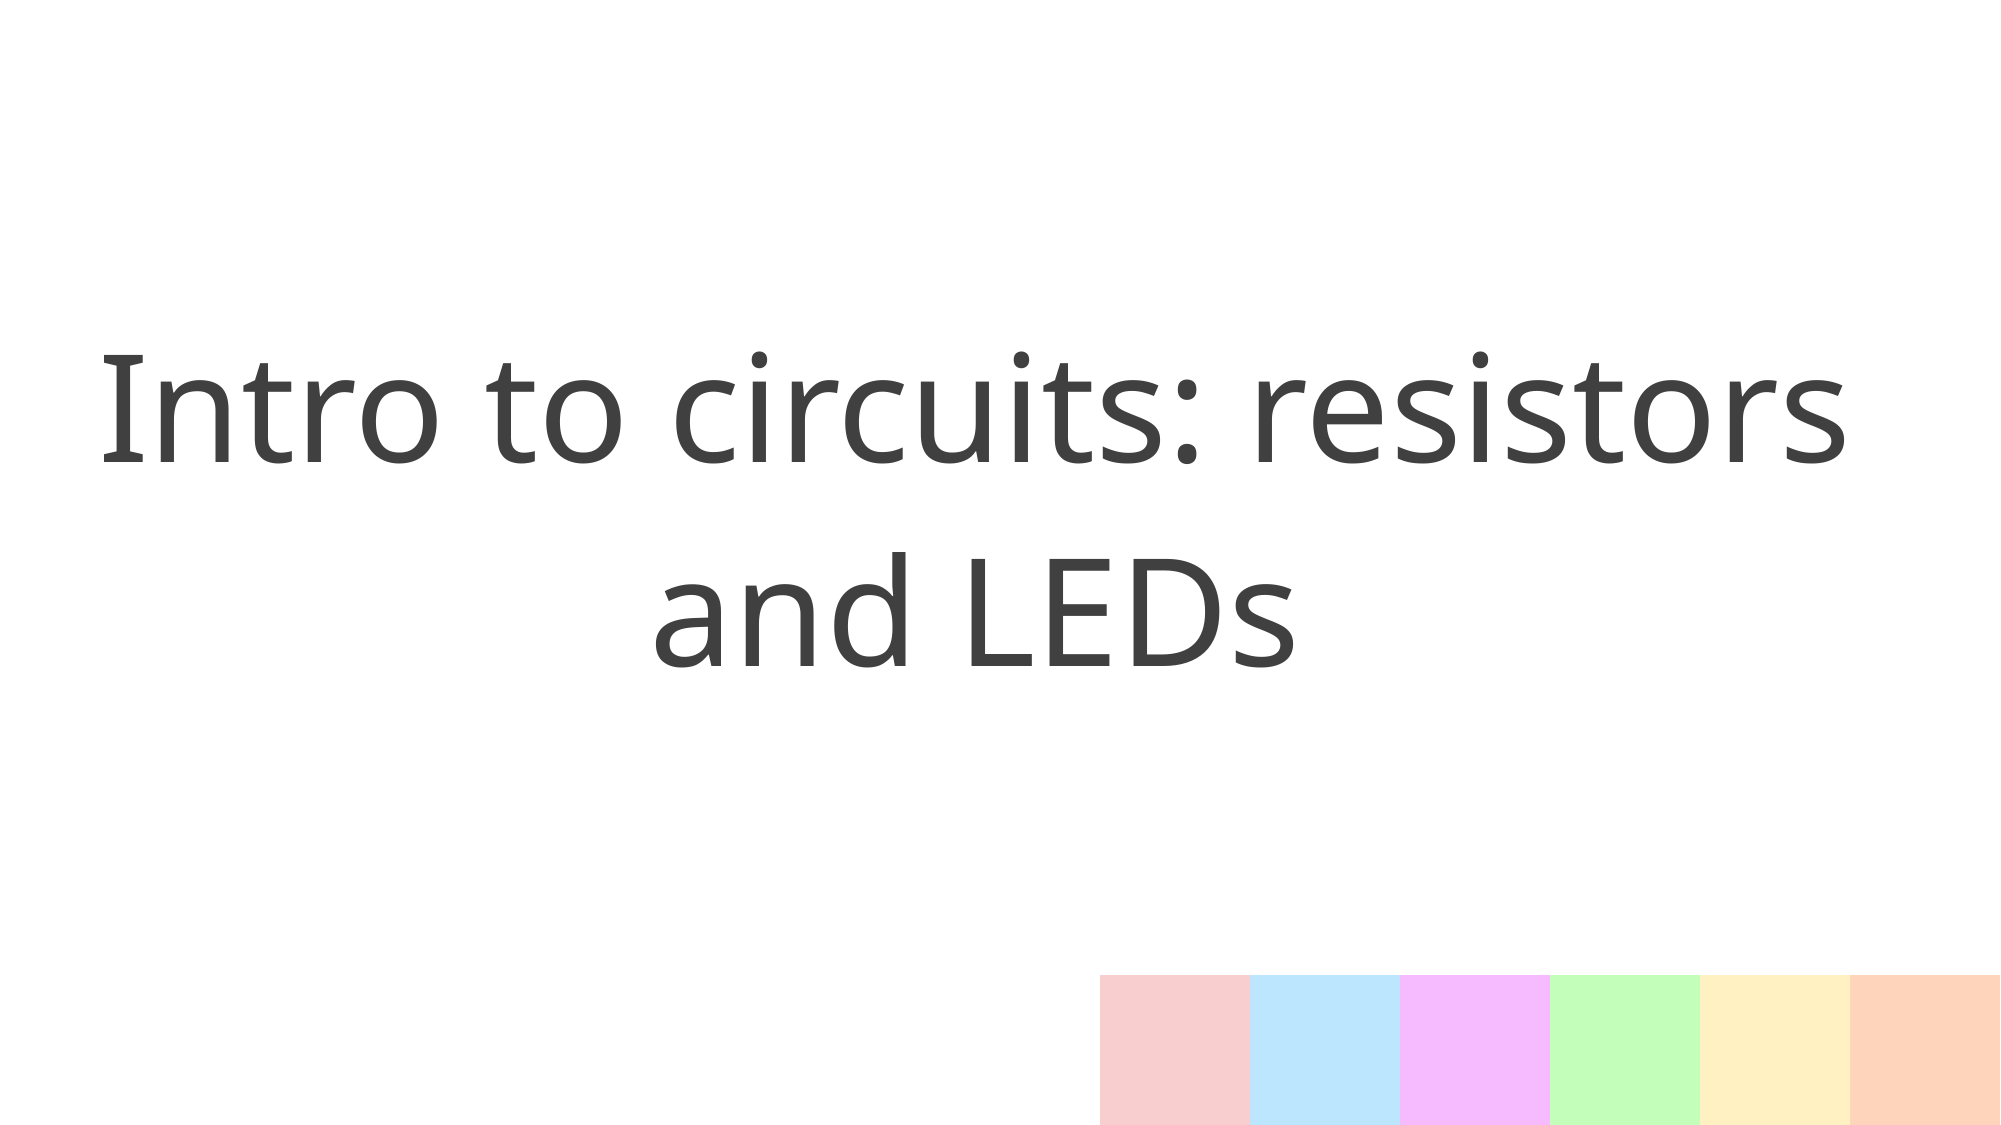

# Intro to circuits: resistors and LEDs